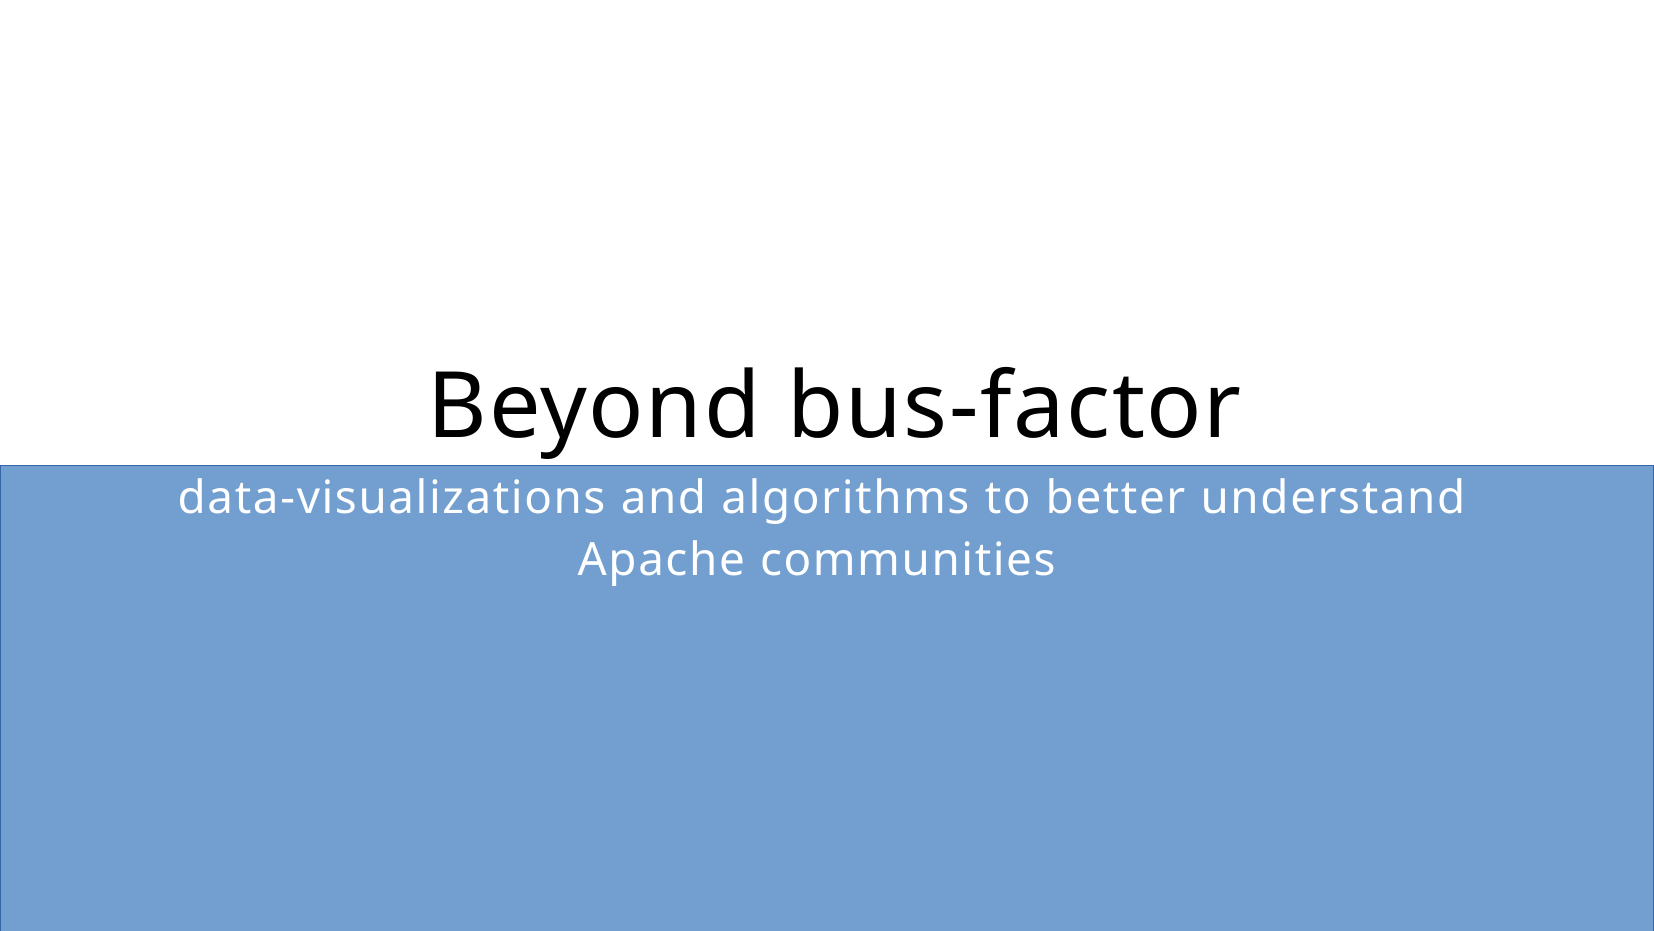

# Beyond bus-factor data-visualizations and algorithms to better understand Apache communities